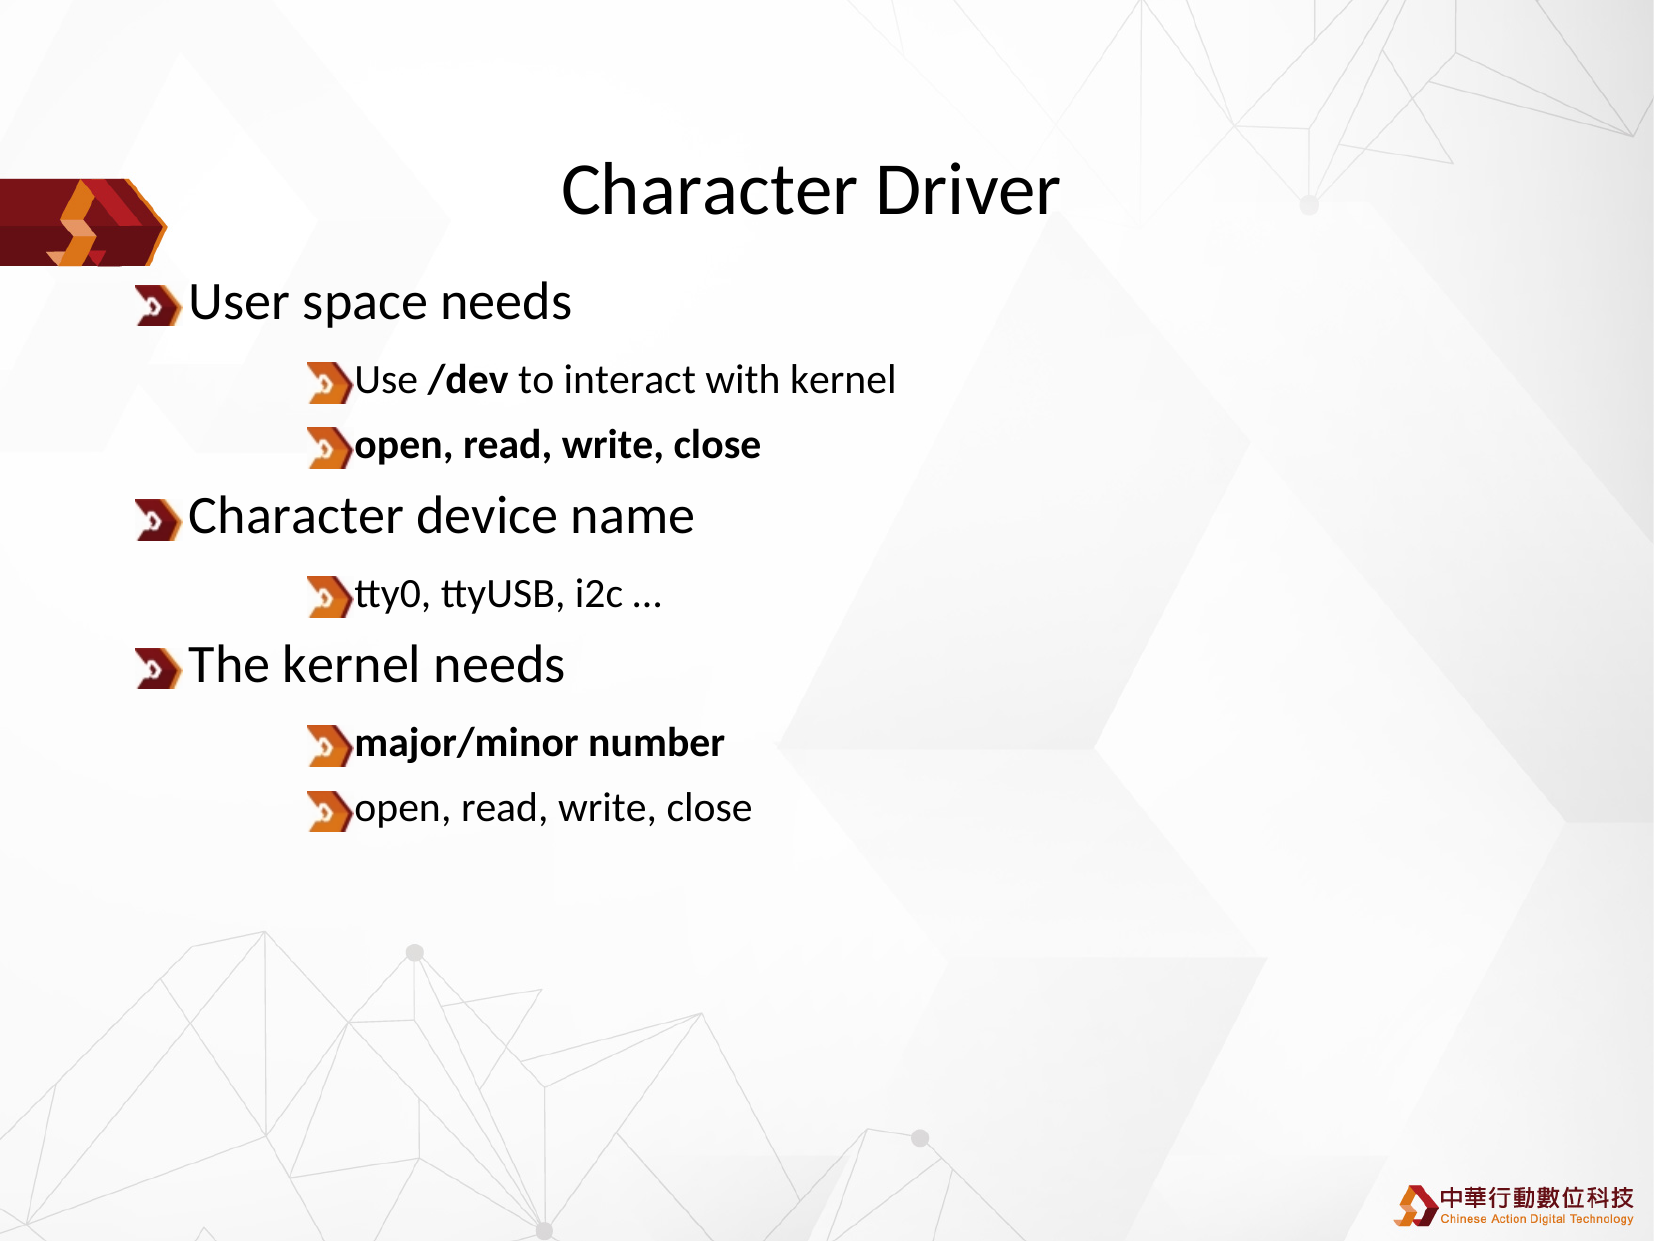

# Character Driver
User space needs
Use /dev to interact with kernel
open, read, write, close
Character device name
tty0, ttyUSB, i2c …
The kernel needs
major/minor number
open, read, write, close